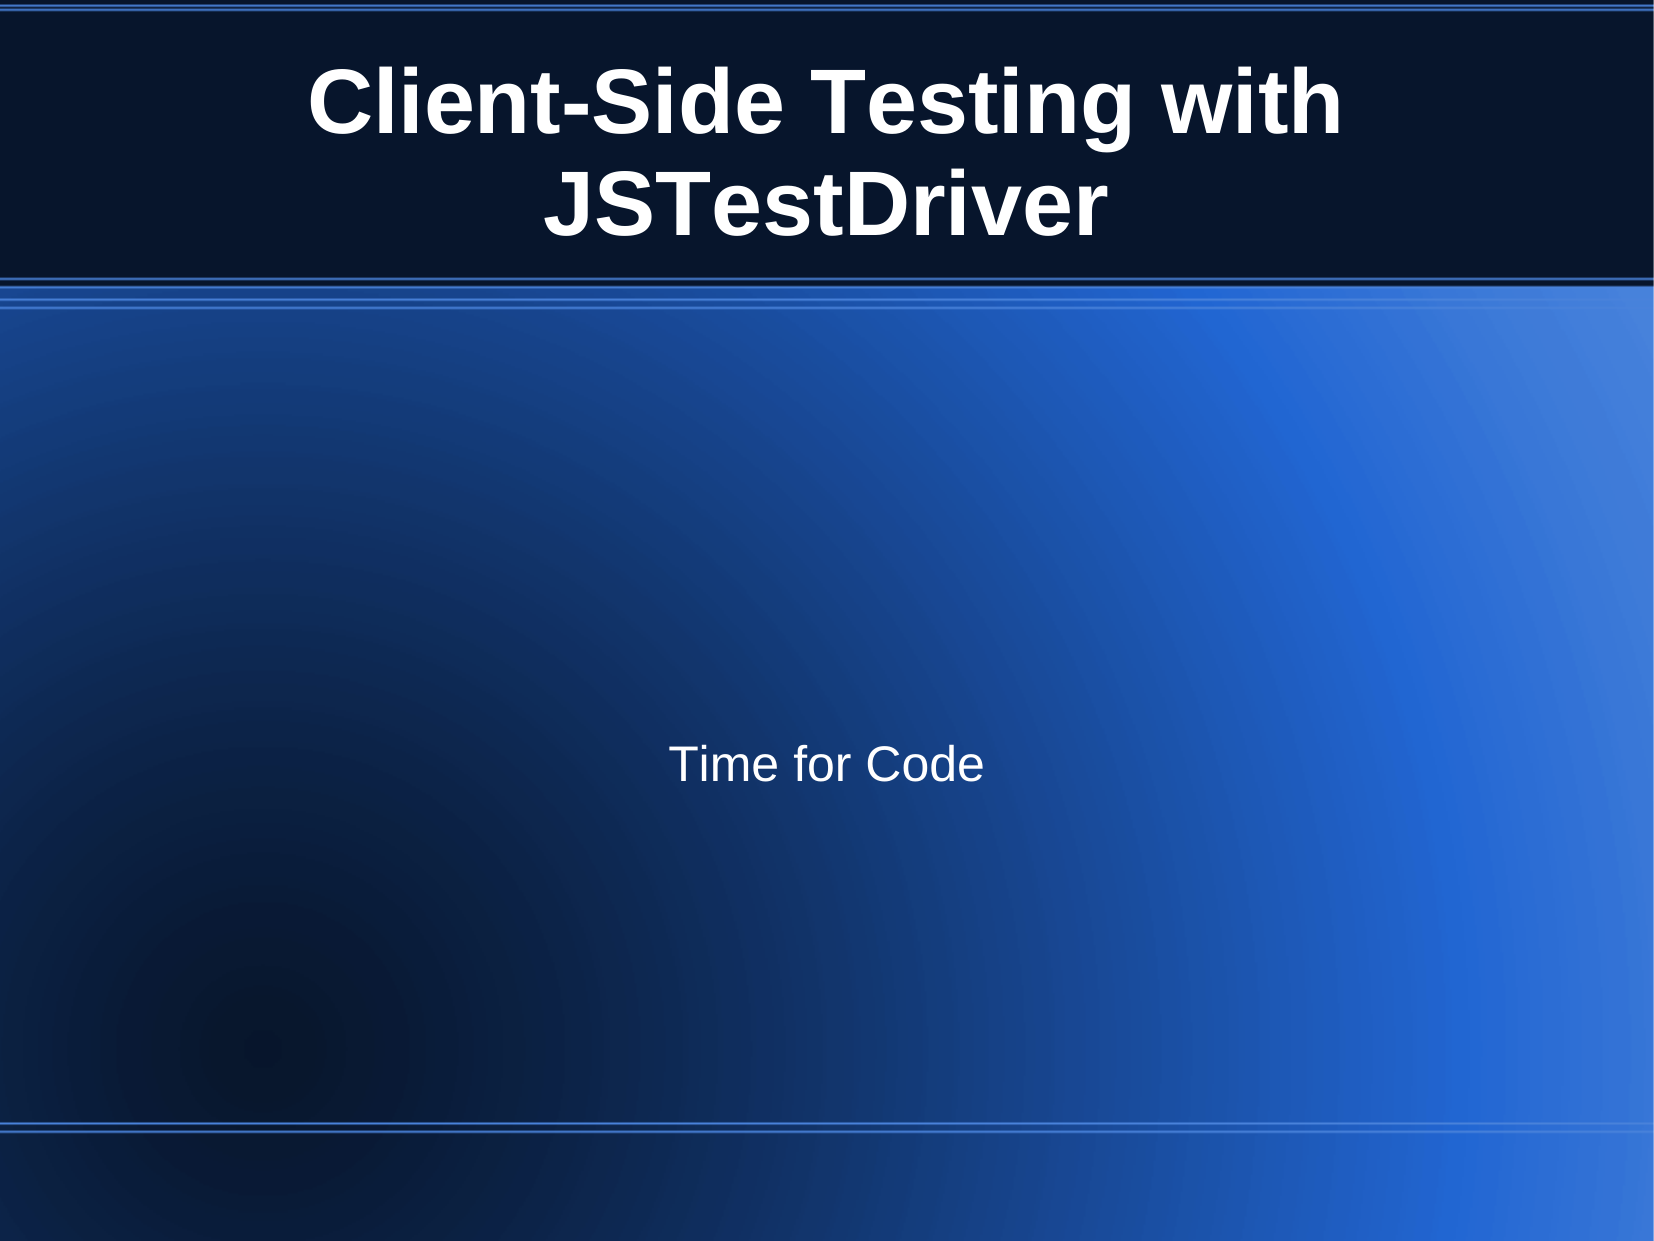

# Client-Side Testing with JSTestDriver
Time for Code